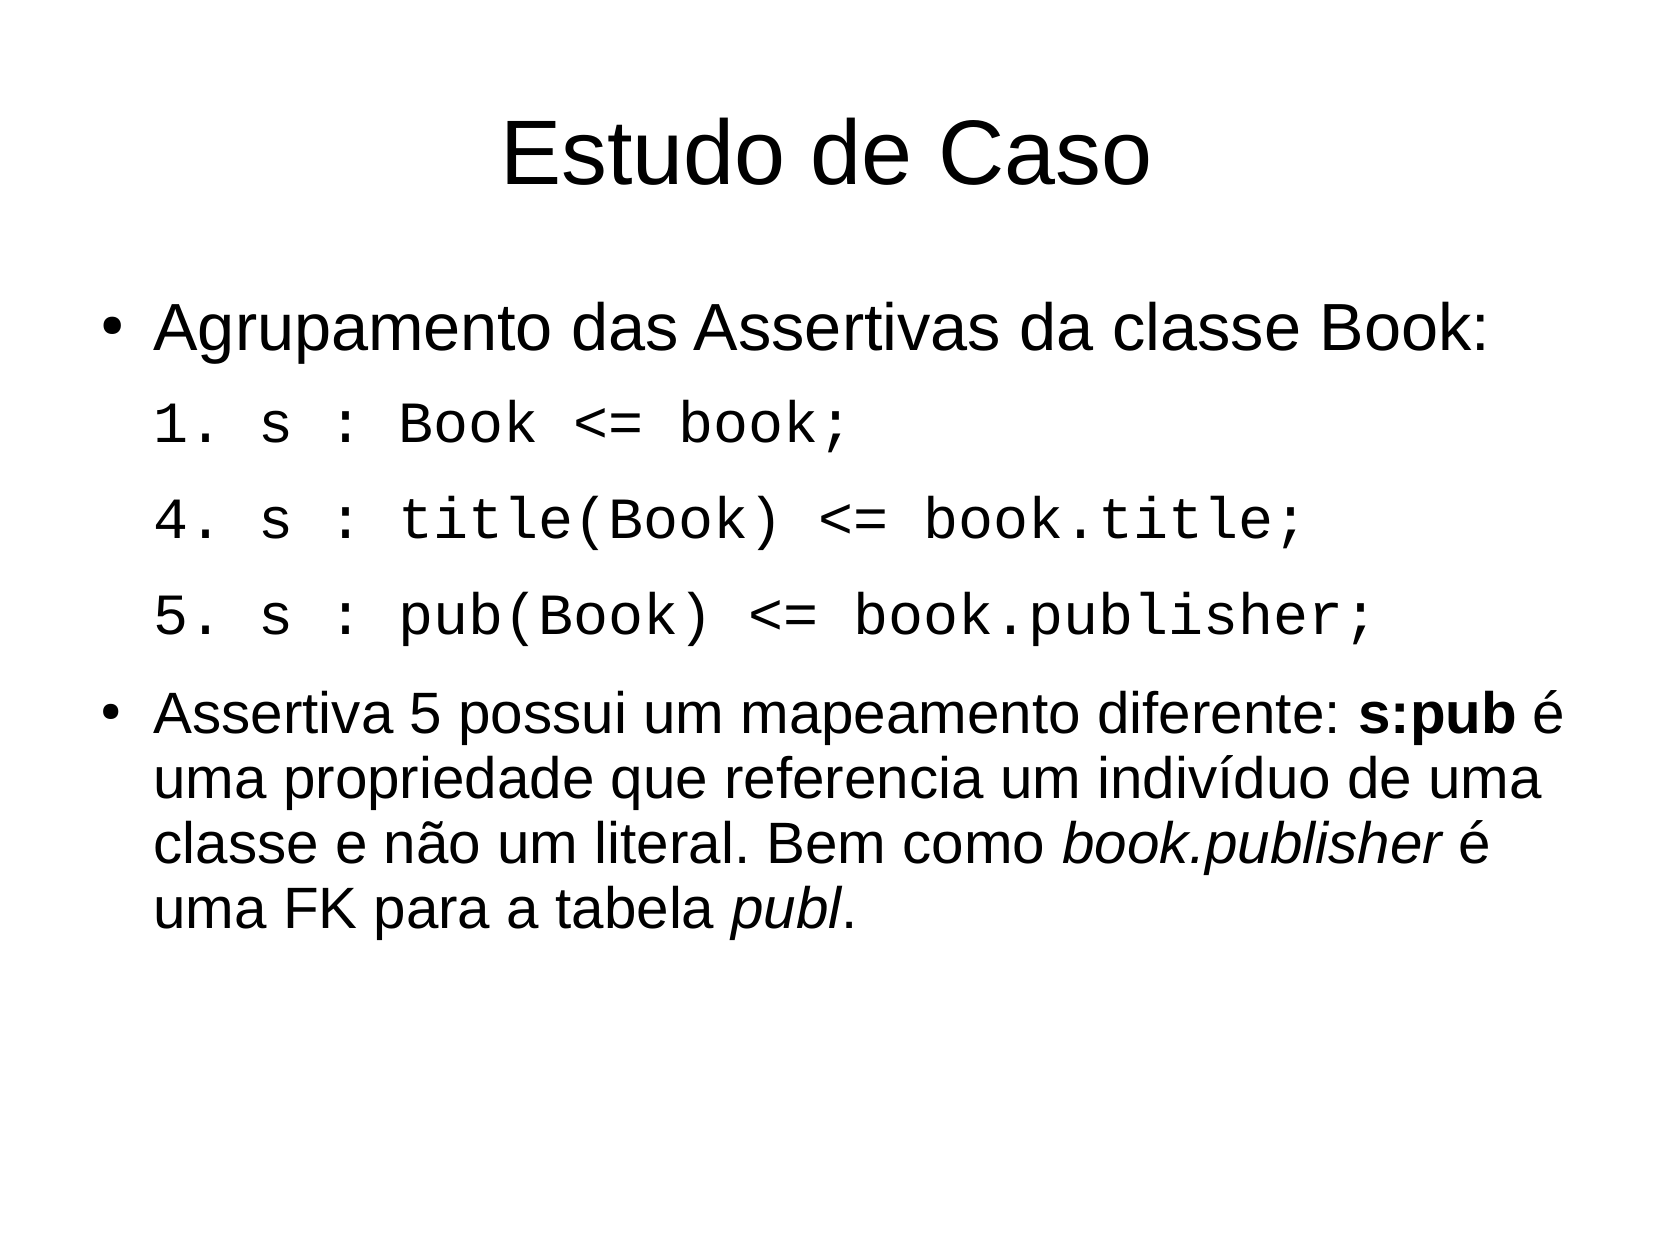

# Estudo de Caso
Agrupamento das Assertivas da classe Book:
1. s : Book <= book;
4. s : title(Book) <= book.title;
5. s : pub(Book) <= book.publisher;
Assertiva 5 possui um mapeamento diferente: s:pub é uma propriedade que referencia um indivíduo de uma classe e não um literal. Bem como book.publisher é uma FK para a tabela publ.